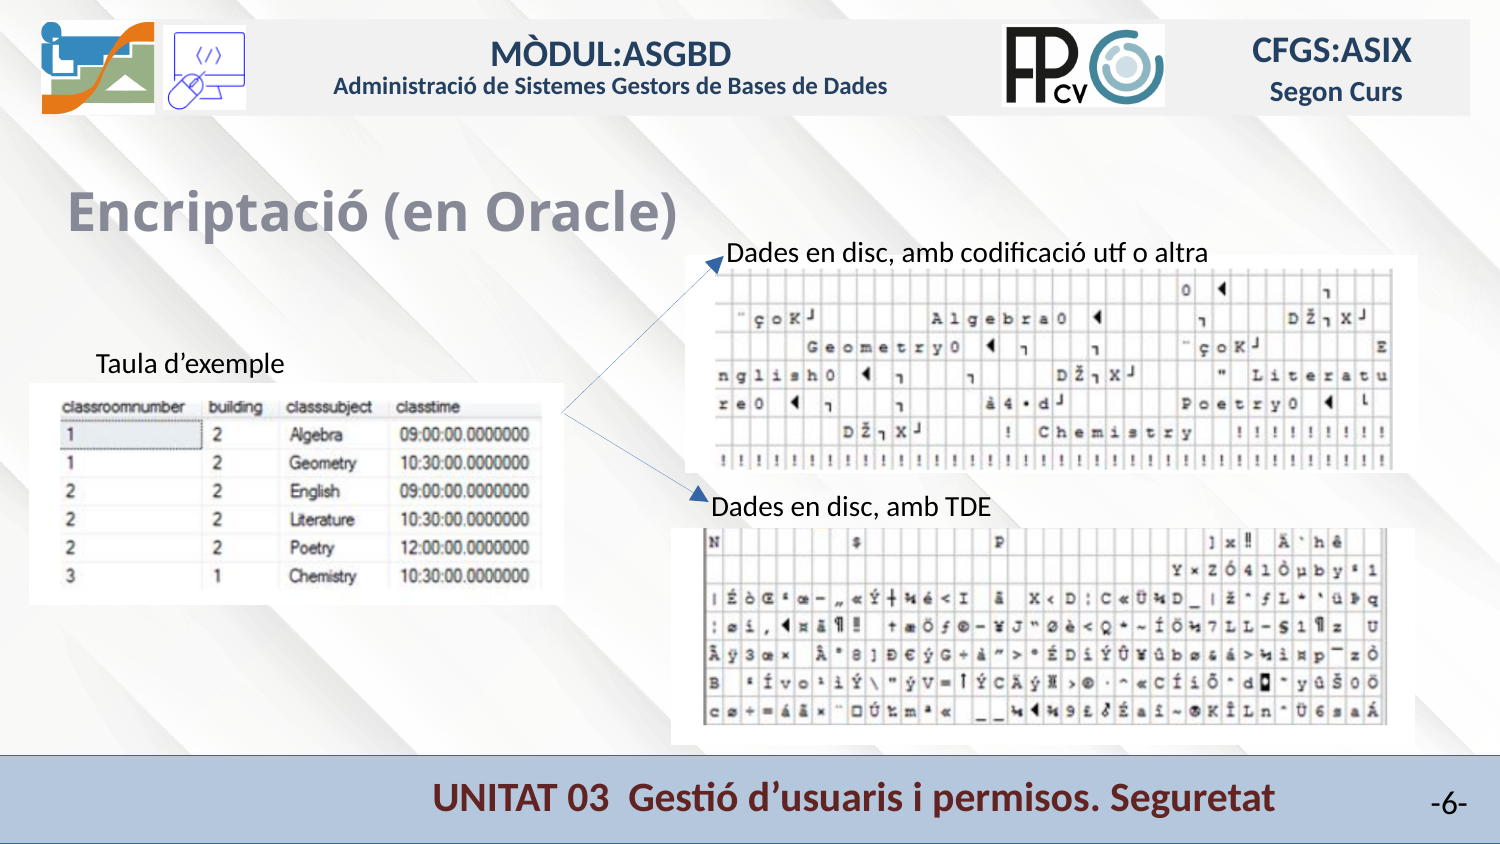

# Encriptació (en Oracle)
Dades en disc, amb codificació utf o altra
Taula d’exemple
Dades en disc, amb TDE